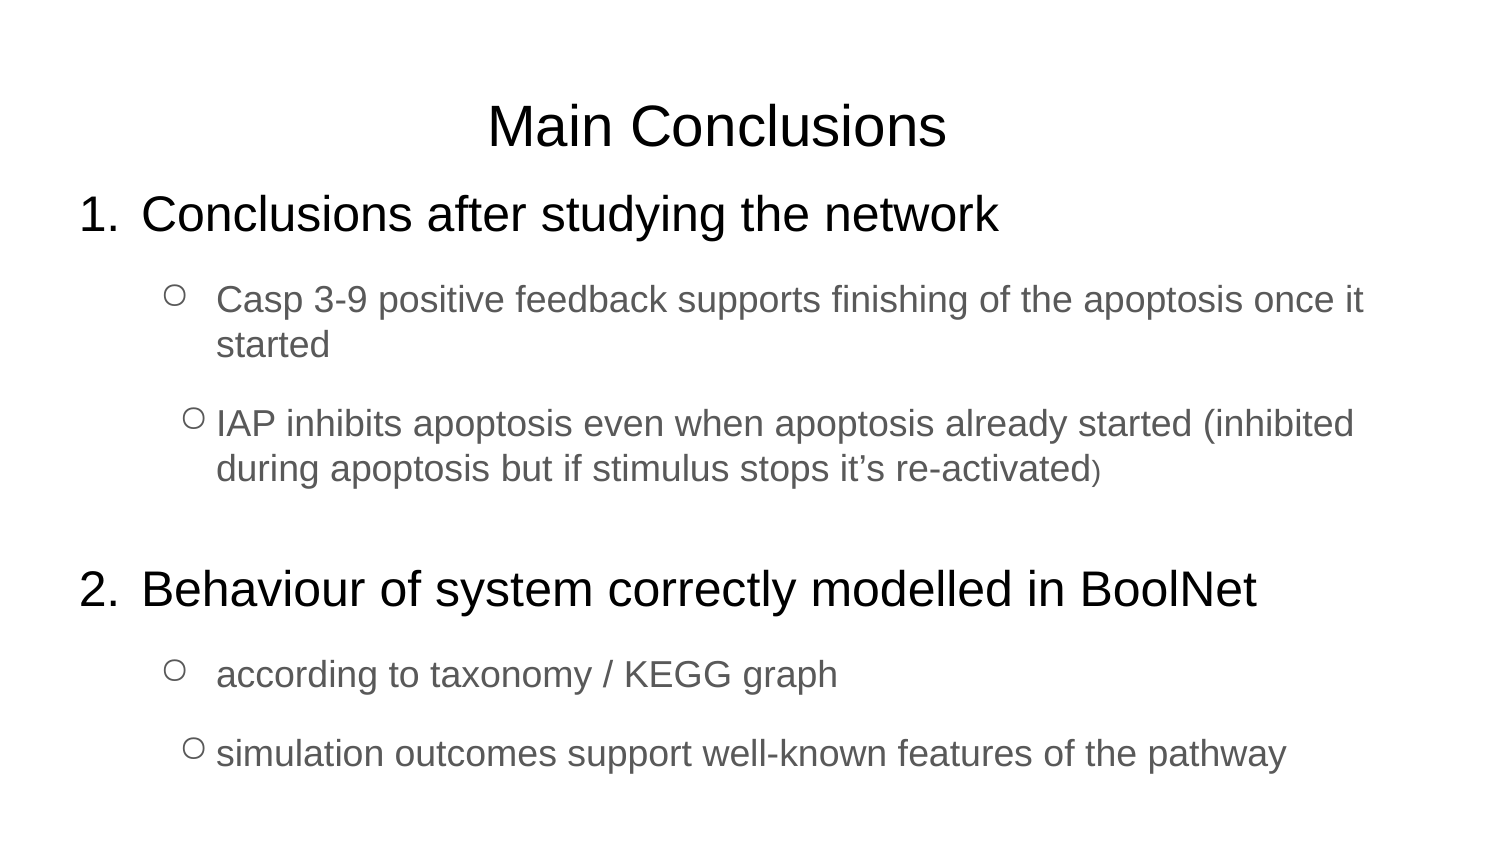

# Main Conclusions
Conclusions after studying the network
Casp 3-9 positive feedback supports finishing of the apoptosis once it started
IAP inhibits apoptosis even when apoptosis already started (inhibited during apoptosis but if stimulus stops it’s re-activated)
Behaviour of system correctly modelled in BoolNet
according to taxonomy / KEGG graph
simulation outcomes support well-known features of the pathway